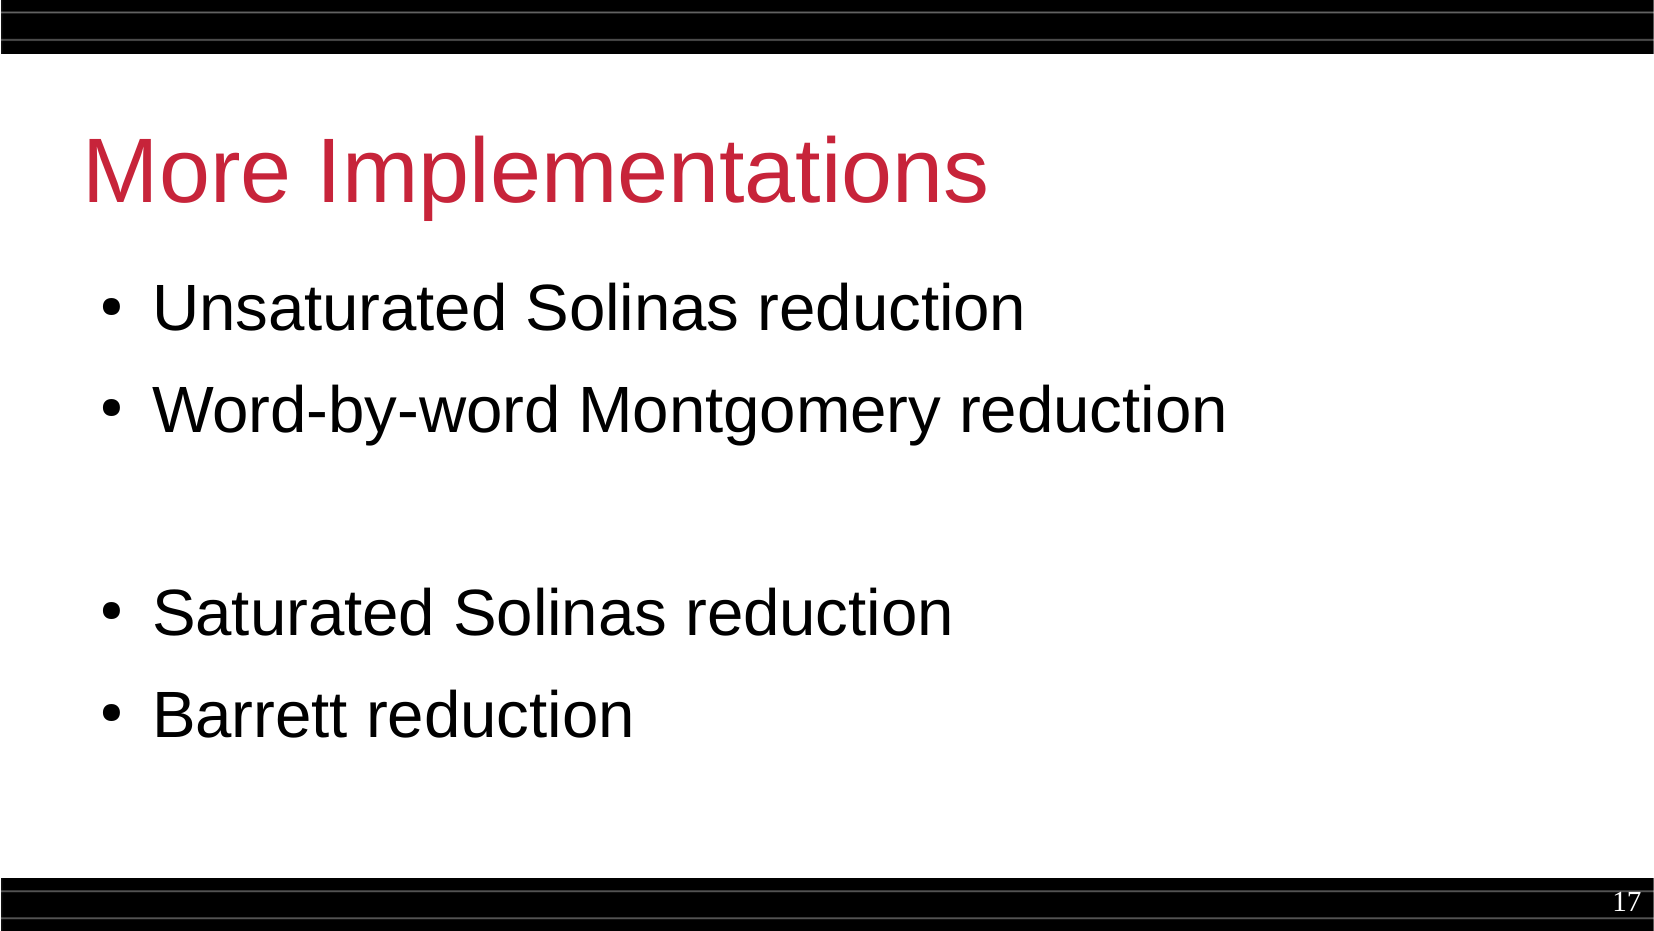

# More Implementations
Unsaturated Solinas reduction
Word-by-word Montgomery reduction
Saturated Solinas reduction
Barrett reduction